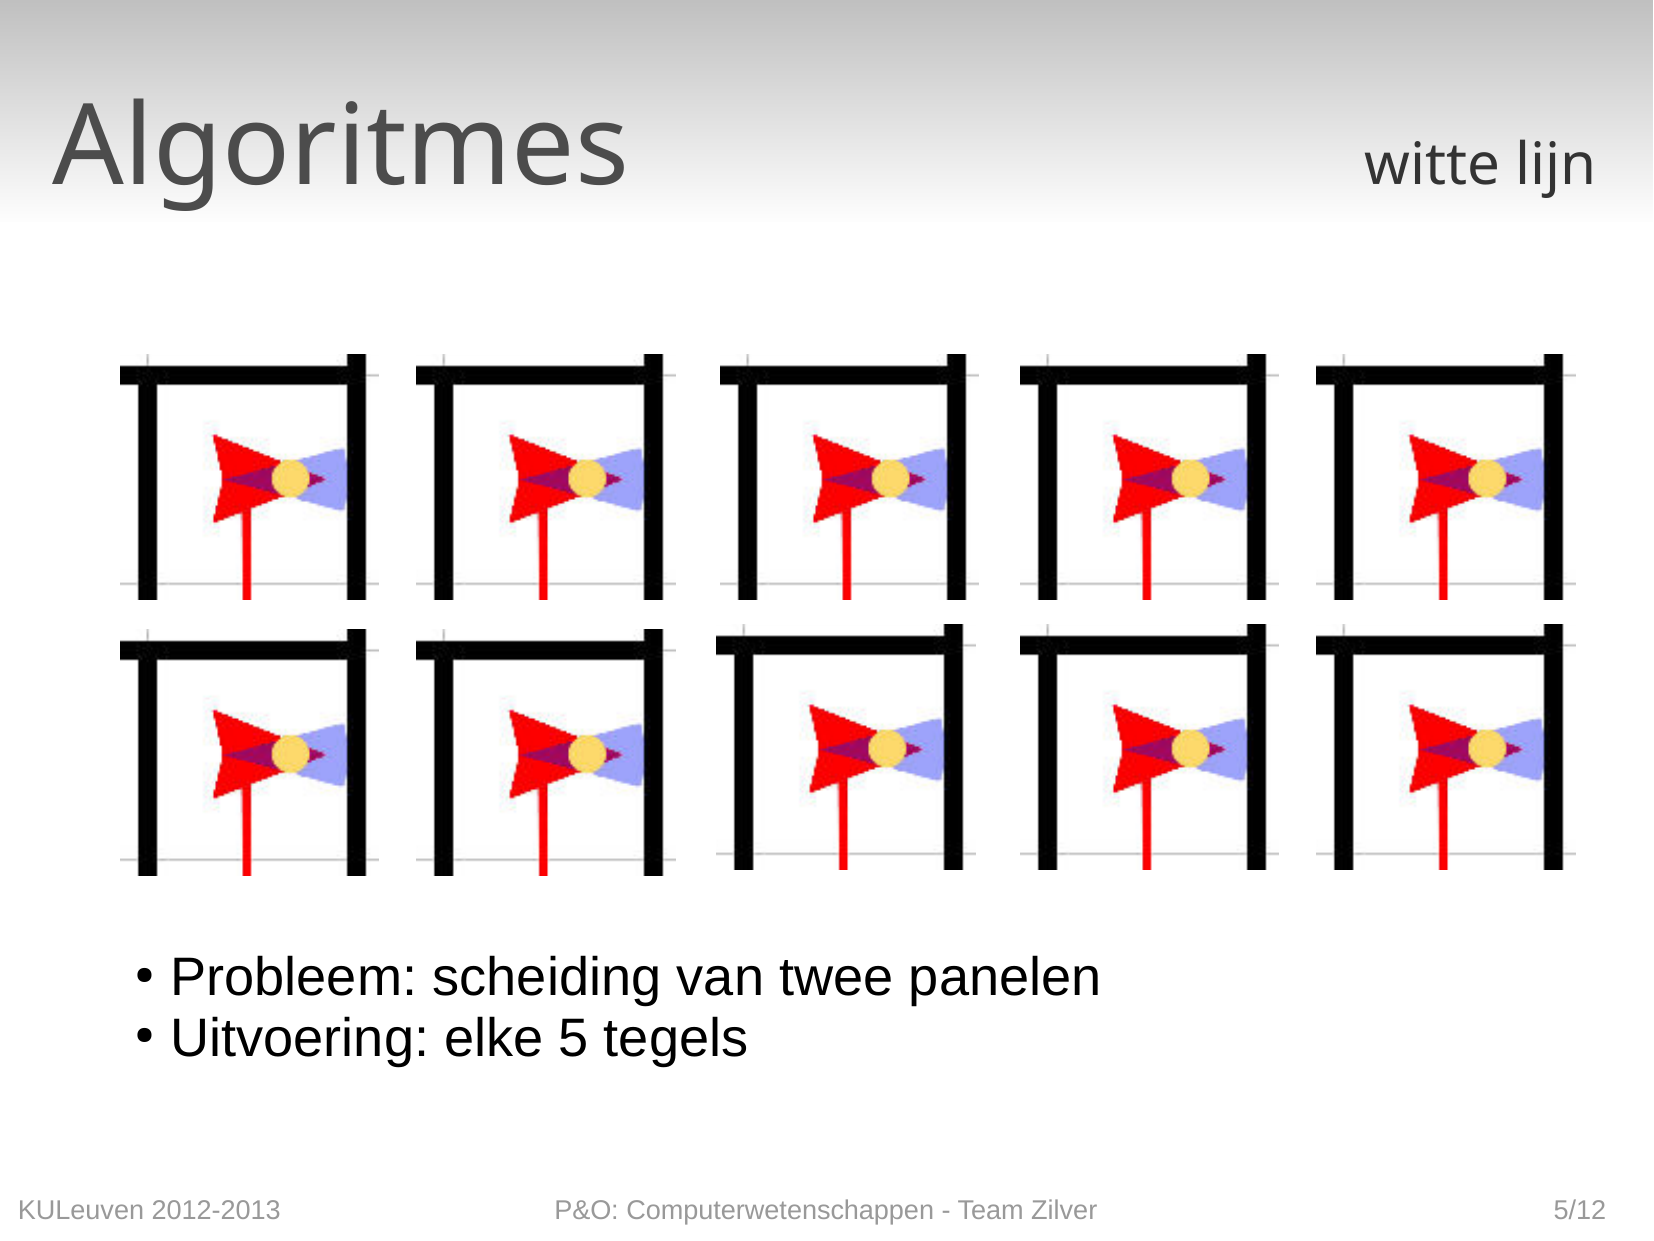

Algoritmes		witte lijn
	Inhoud
Probleem: scheiding van twee panelen
Uitvoering: elke 5 tegels
KULeuven 2012-2013	P&O: Computerwetenschappen - Team Zilver /12